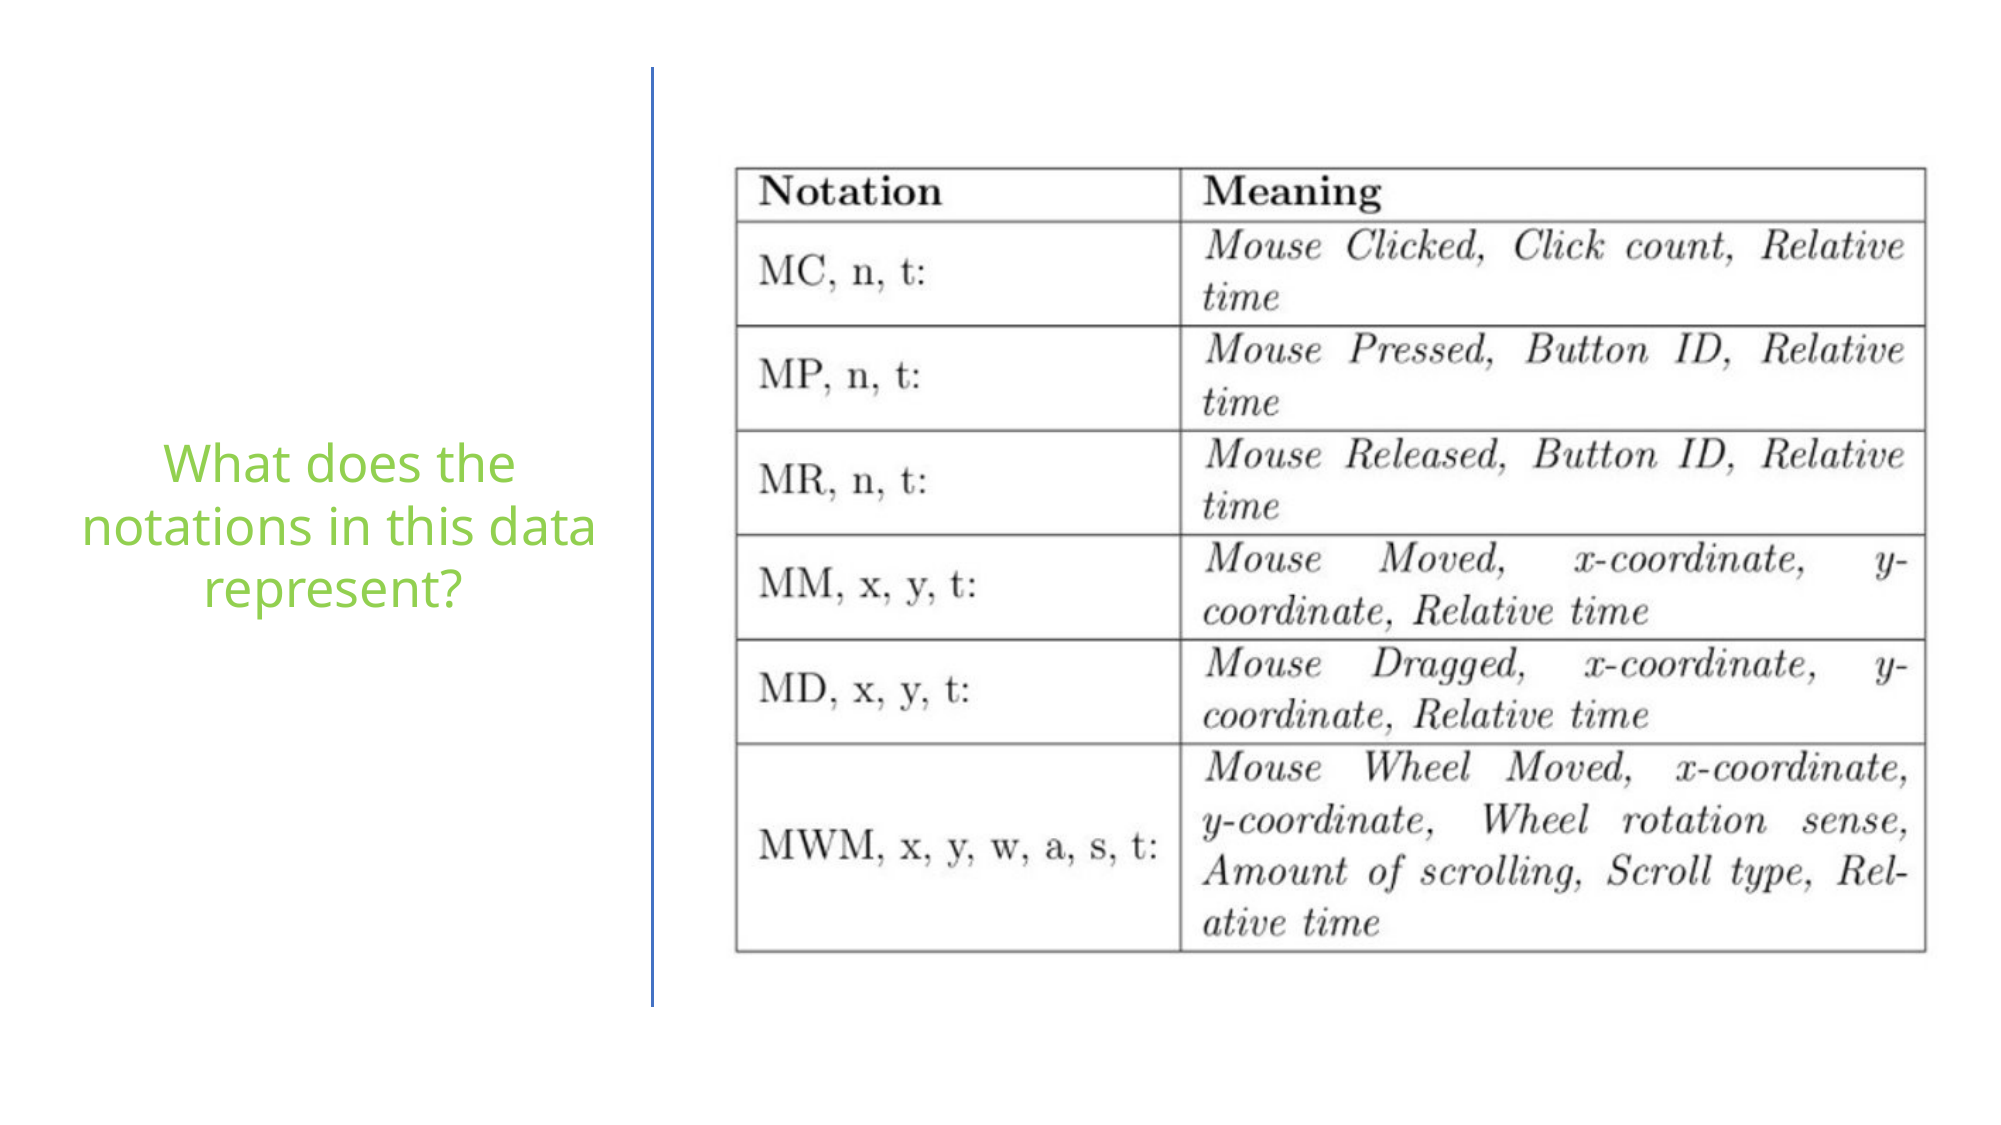

What does the notations in this data represent?